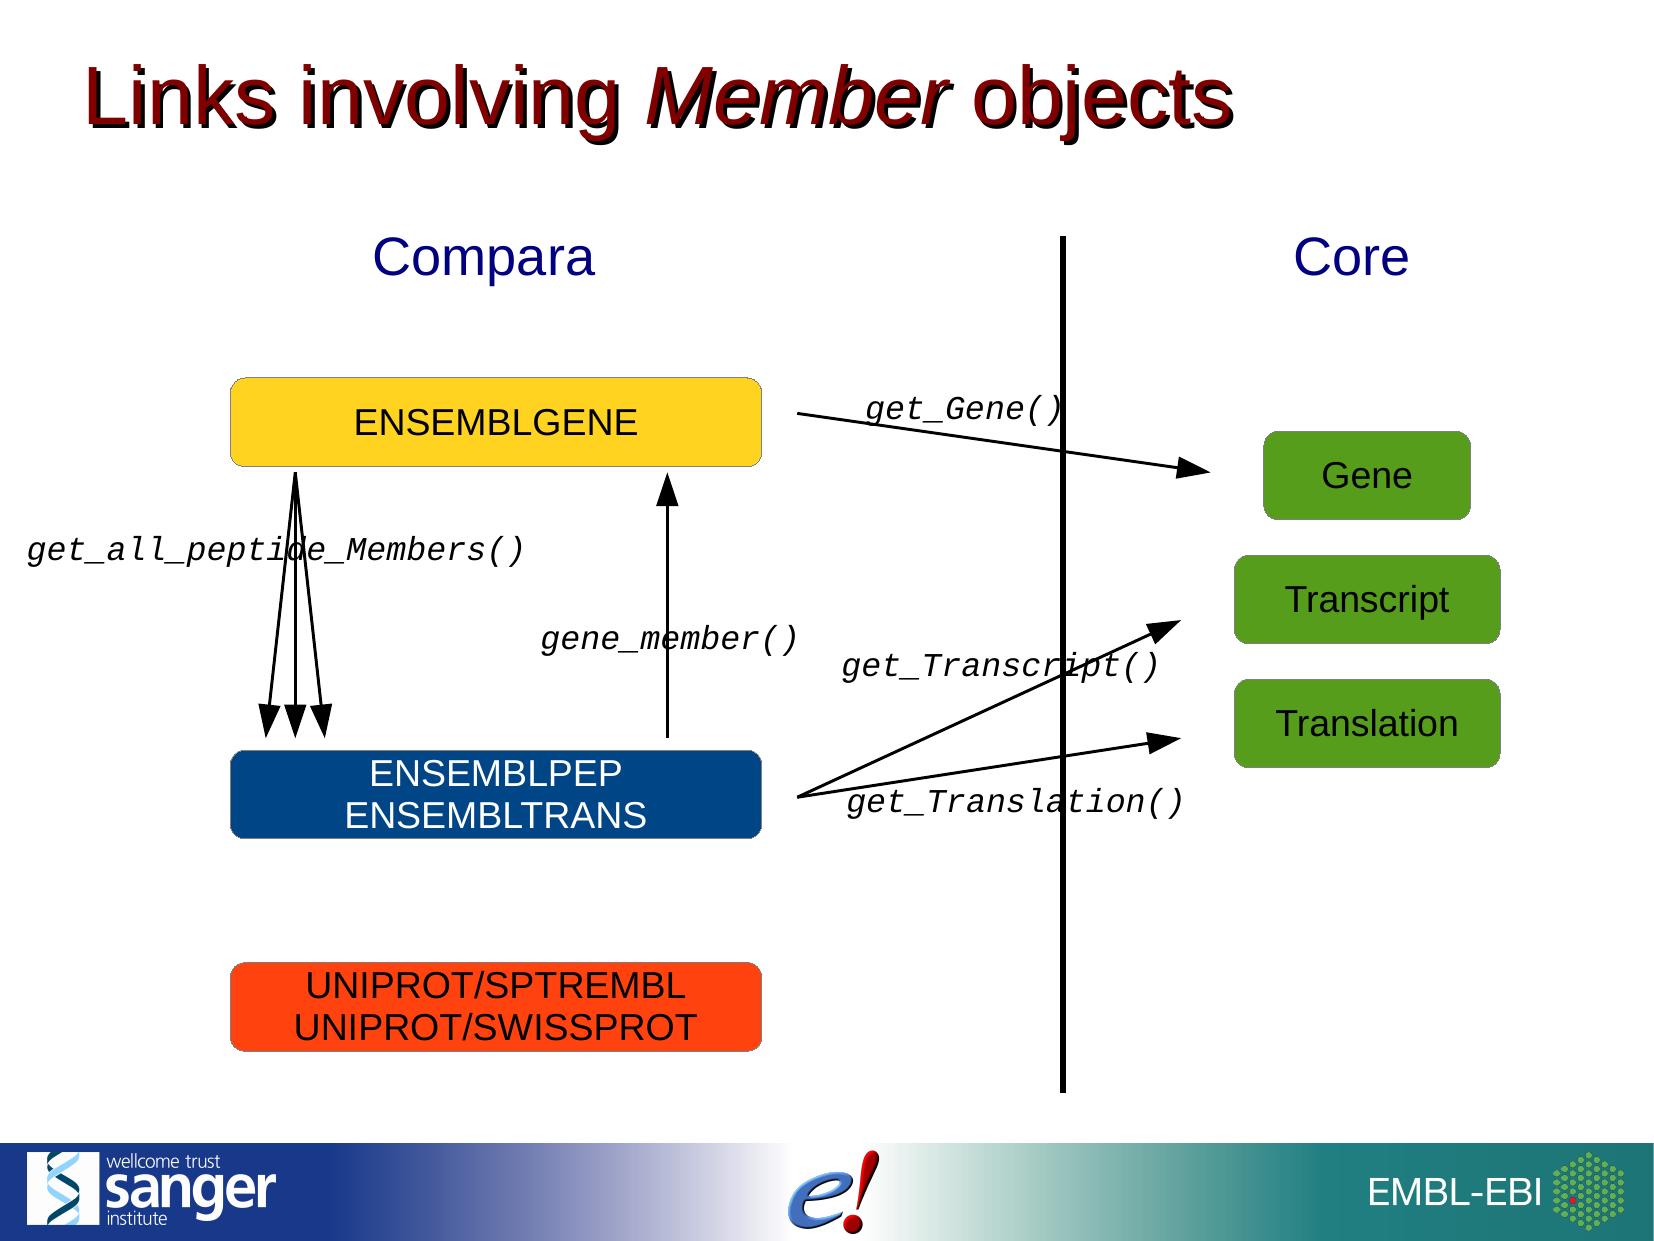

# Links involving Member objects
Compara
Core
ENSEMBLGENE
get_Gene()
Gene
get_all_peptide_Members()
Transcript
gene_member()
get_Transcript()
Translation
ENSEMBLPEP
ENSEMBLTRANS
get_Translation()
UNIPROT/SPTREMBL
UNIPROT/SWISSPROT